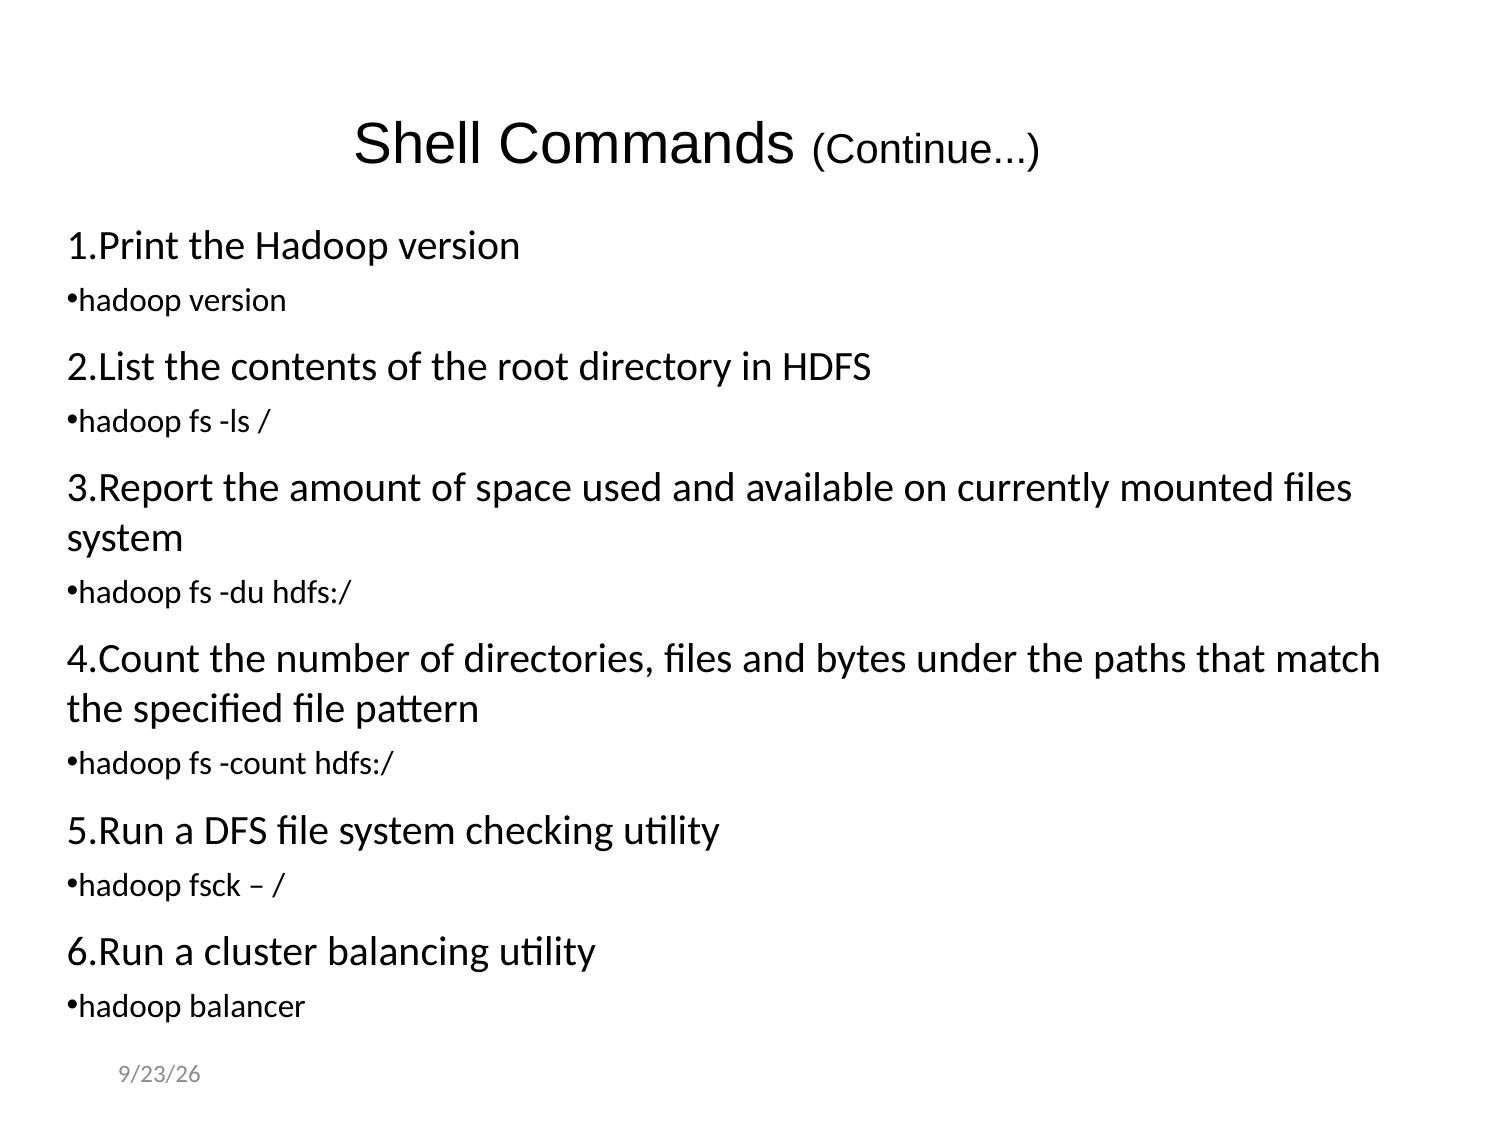

Shell Commands (Continue...)
# Print the Hadoop version
hadoop version
List the contents of the root directory in HDFS
hadoop fs -ls /
Report the amount of space used and available on currently mounted files system
hadoop fs -du hdfs:/
Count the number of directories, files and bytes under the paths that match the specified file pattern
hadoop fs -count hdfs:/
Run a DFS file system checking utility
hadoop fsck – /
Run a cluster balancing utility
hadoop balancer